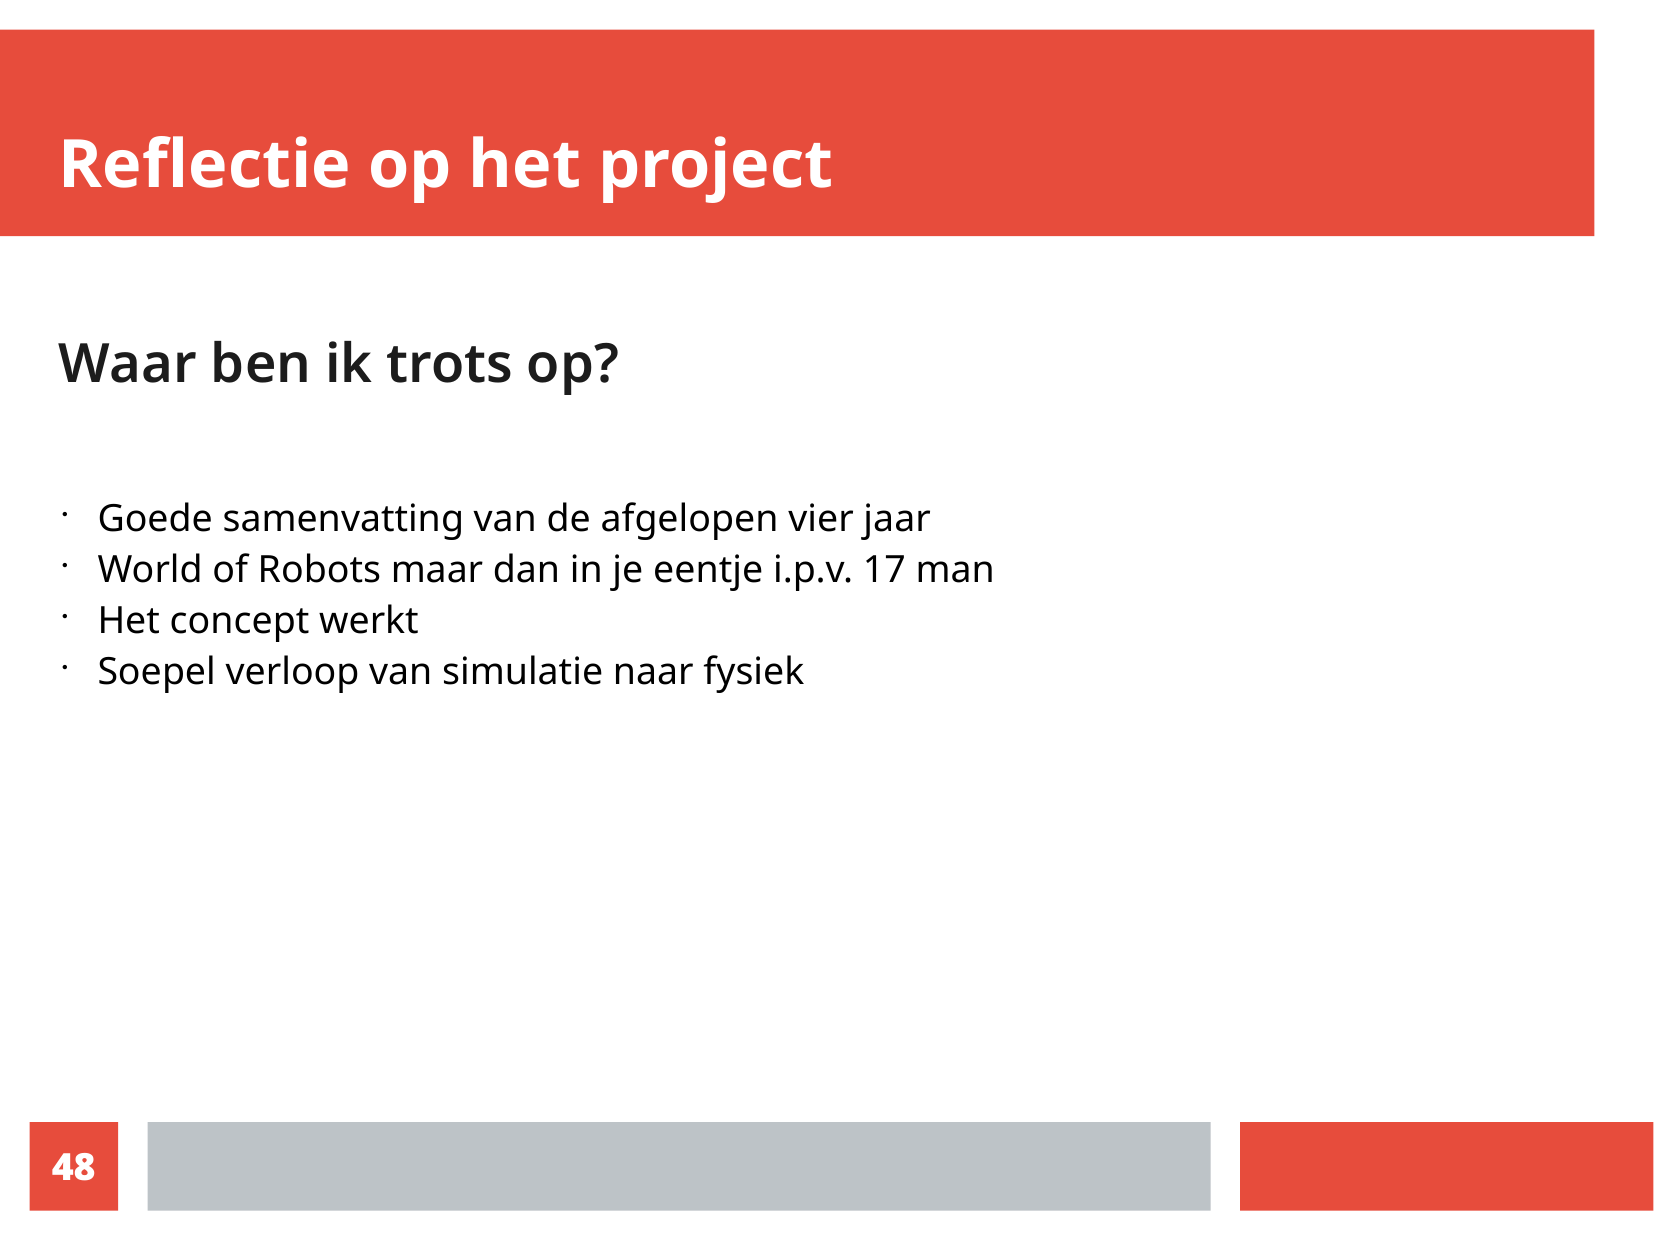

# Reflectie op het project
Waar ben ik trots op?
Goede samenvatting van de afgelopen vier jaar
World of Robots maar dan in je eentje i.p.v. 17 man
Het concept werkt
Soepel verloop van simulatie naar fysiek
48